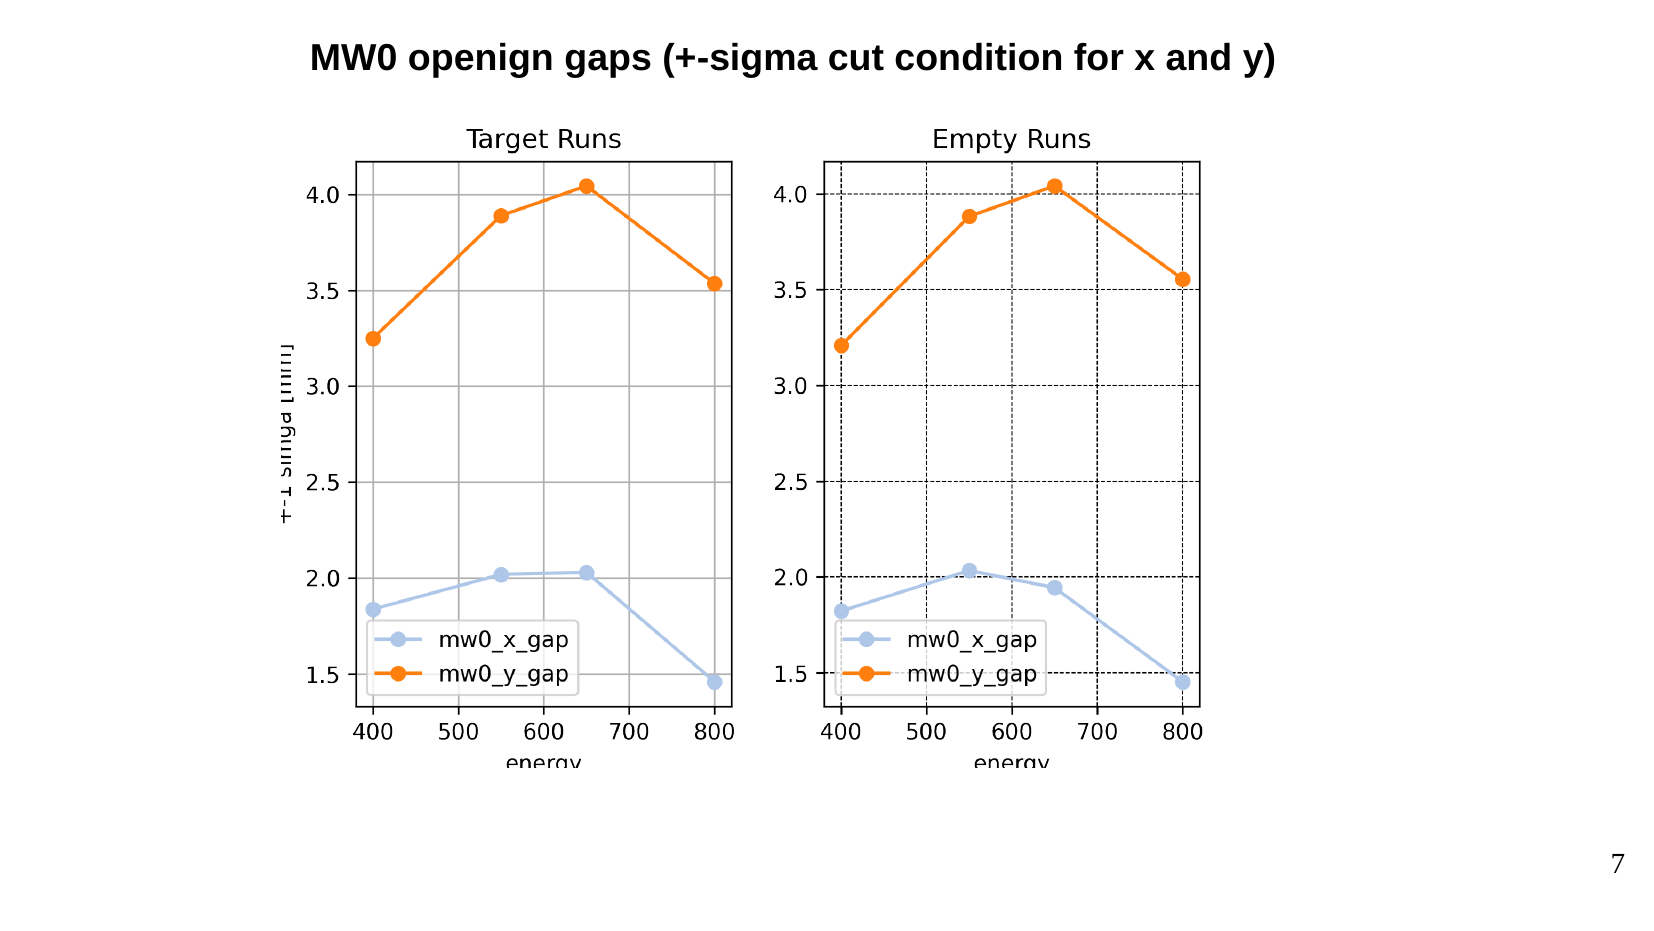

MW0 openign gaps (+-sigma cut condition for x and y)
7